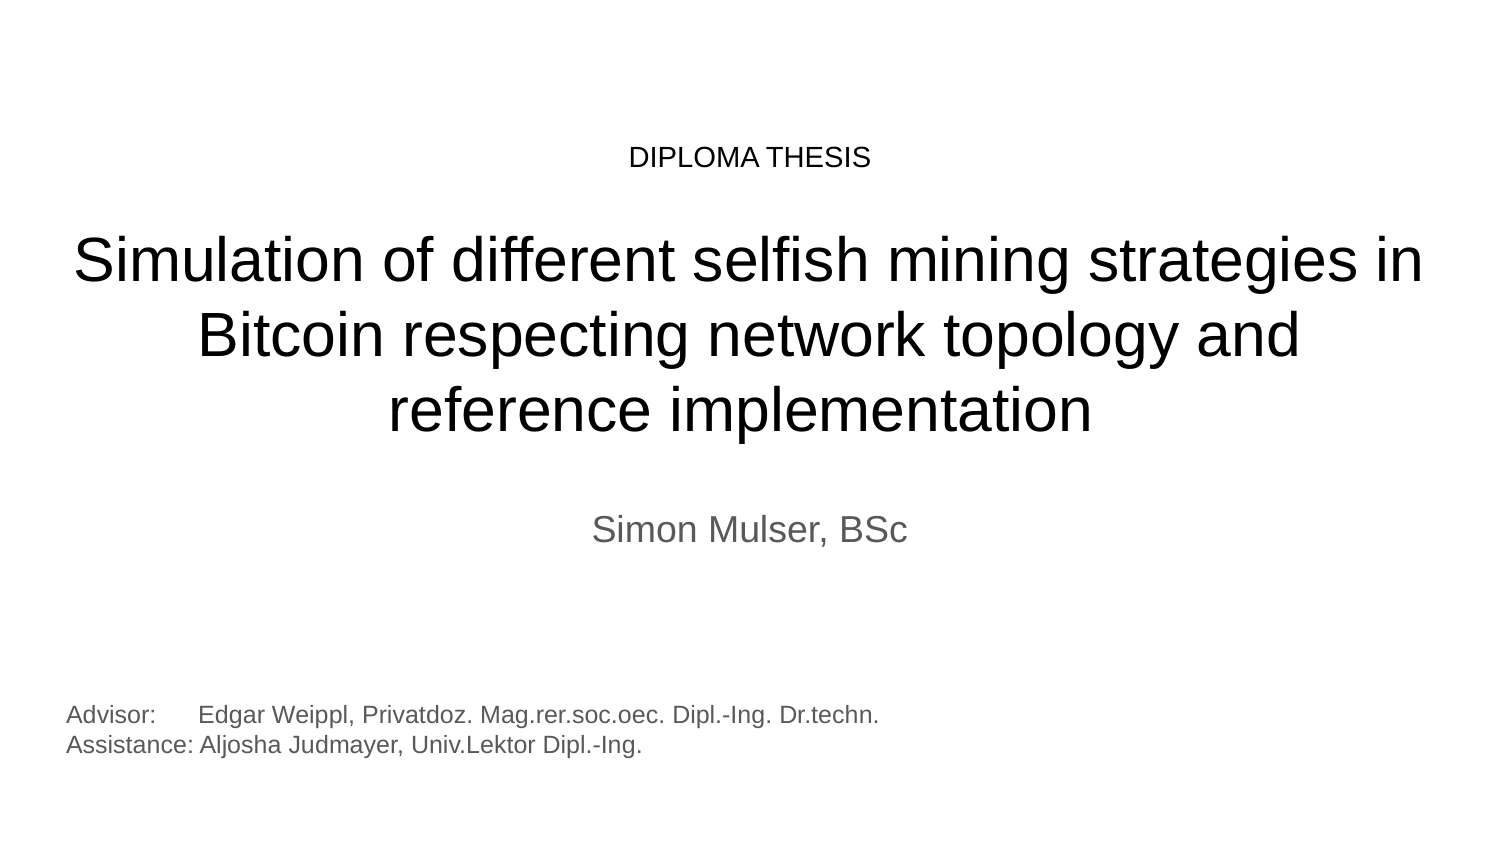

DIPLOMA THESIS
# Simulation of different selfish mining strategies in Bitcoin respecting network topology and reference implementation
Simon Mulser, BSc
Advisor: Edgar Weippl, Privatdoz. Mag.rer.soc.oec. Dipl.-Ing. Dr.techn.
Assistance: Aljosha Judmayer, Univ.Lektor Dipl.-Ing.